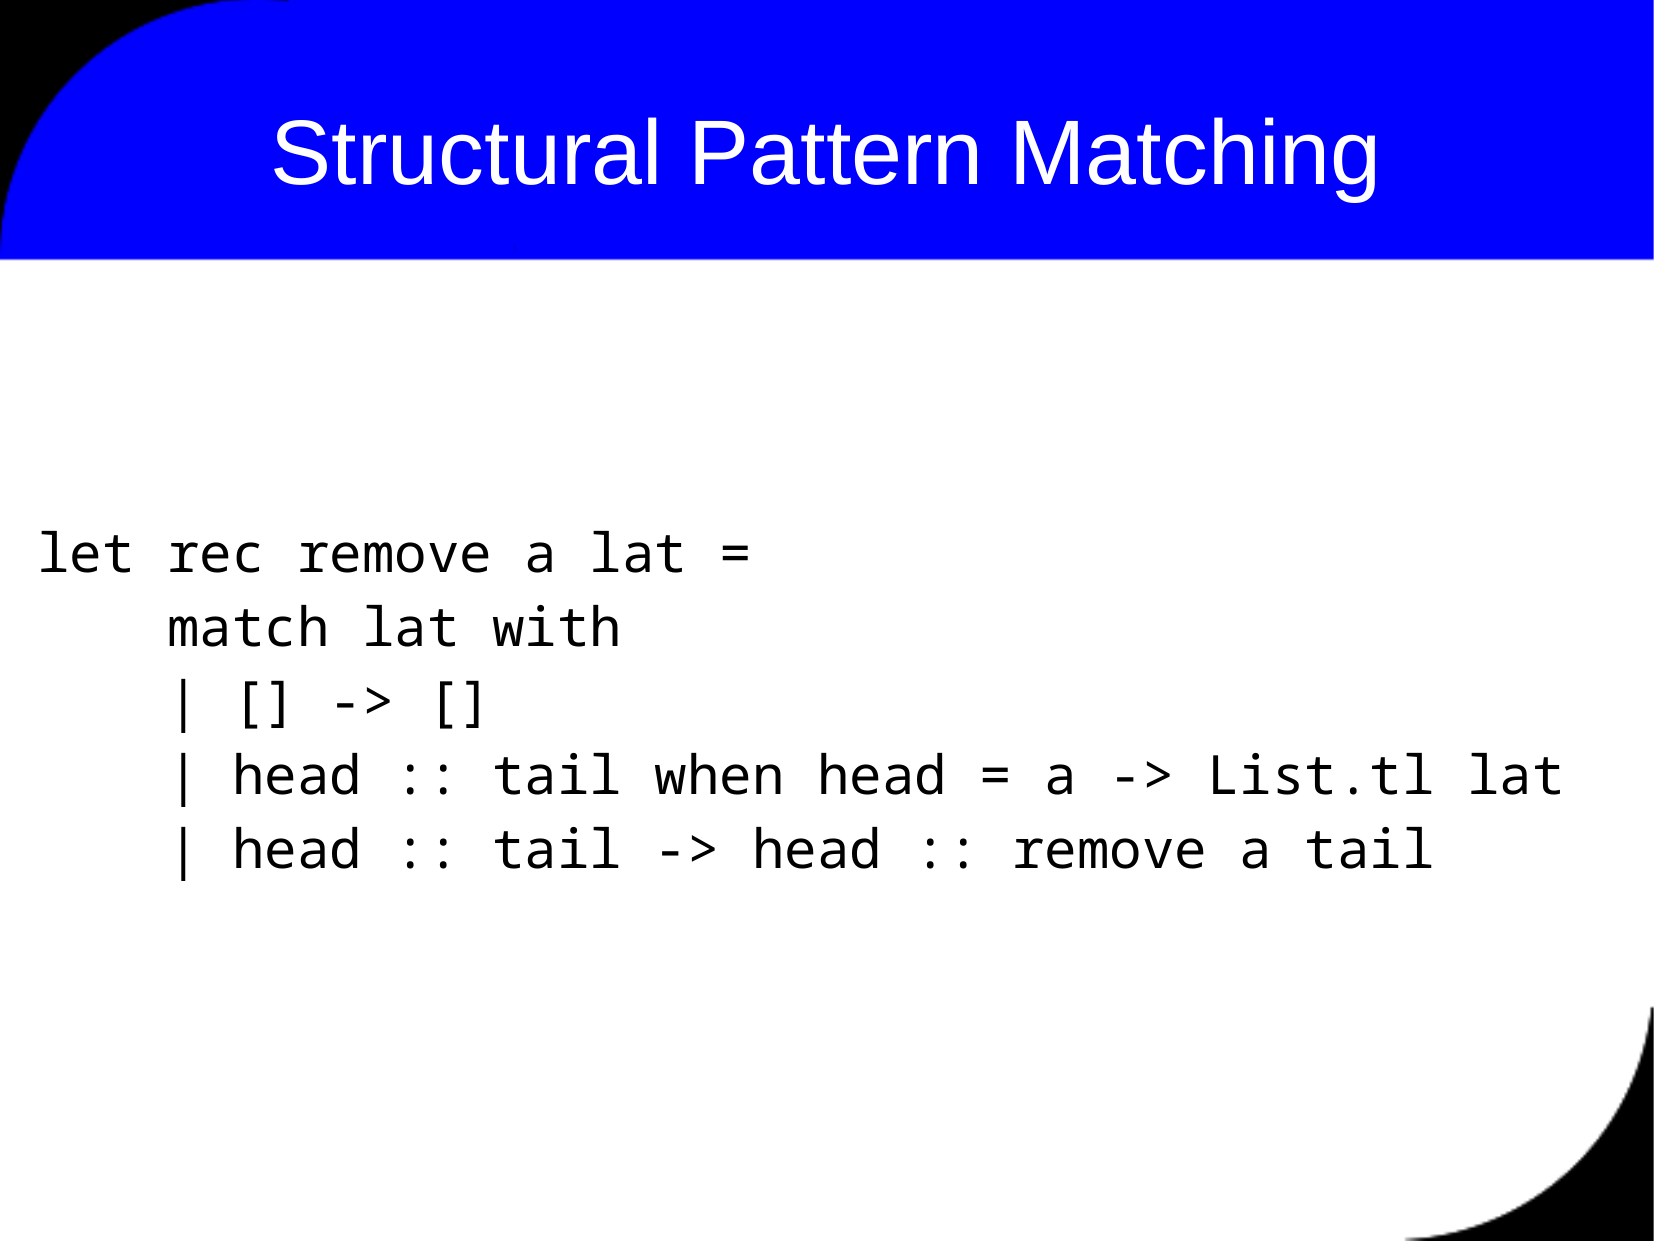

# Structural Pattern Matching
let rec remove a lat =
 match lat with
 | [] -> []
 | head :: tail when head = a -> List.tl lat
 | head :: tail -> head :: remove a tail